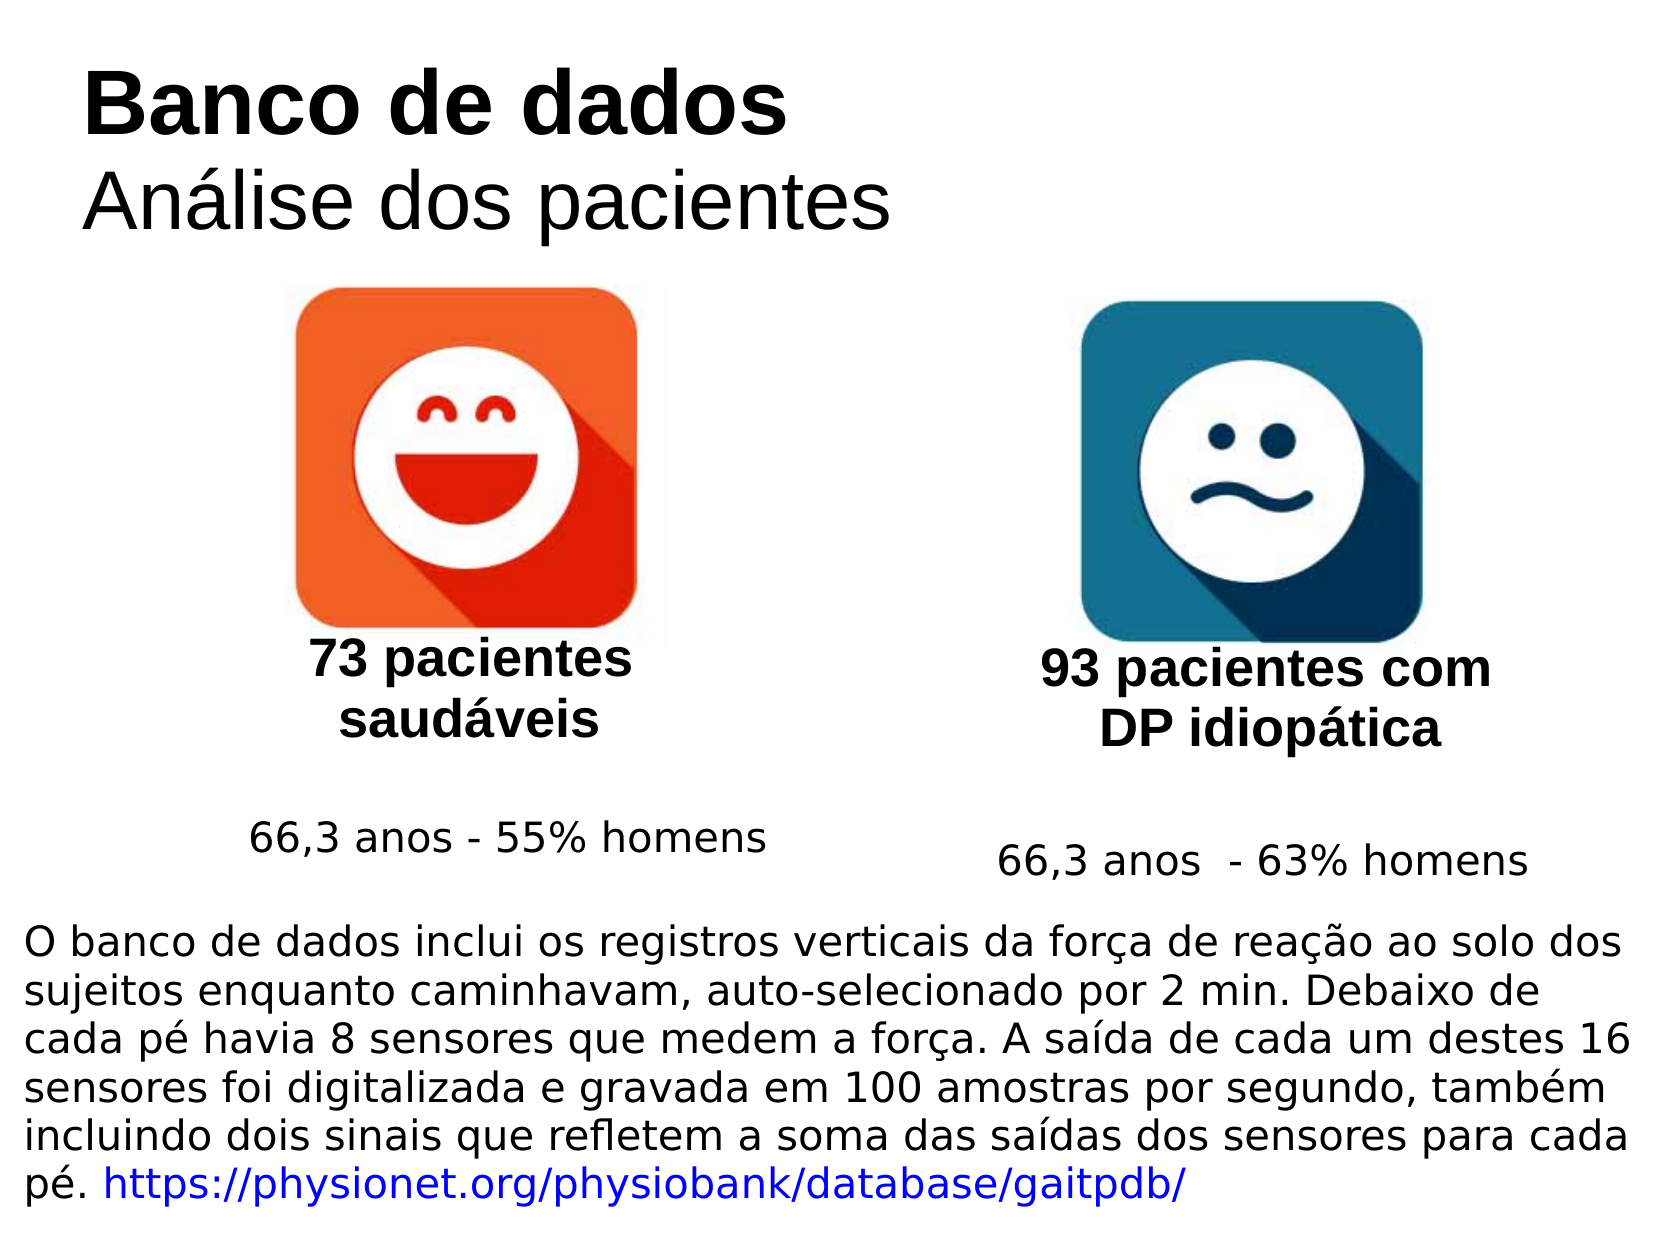

# Banco de dados Análise dos pacientes
 73 pacientes
 saudáveis
66,3 anos - 55% homens
 93 pacientes com
	 DP idiopática
 66,3 anos - 63% homens
O banco de dados inclui os registros verticais da força de reação ao solo dos sujeitos enquanto caminhavam, auto-selecionado por 2 min. Debaixo de cada pé havia 8 sensores que medem a força. A saída de cada um destes 16 sensores foi digitalizada e gravada em 100 amostras por segundo, também incluindo dois sinais que refletem a soma das saídas dos sensores para cada pé. https://physionet.org/physiobank/database/gaitpdb/